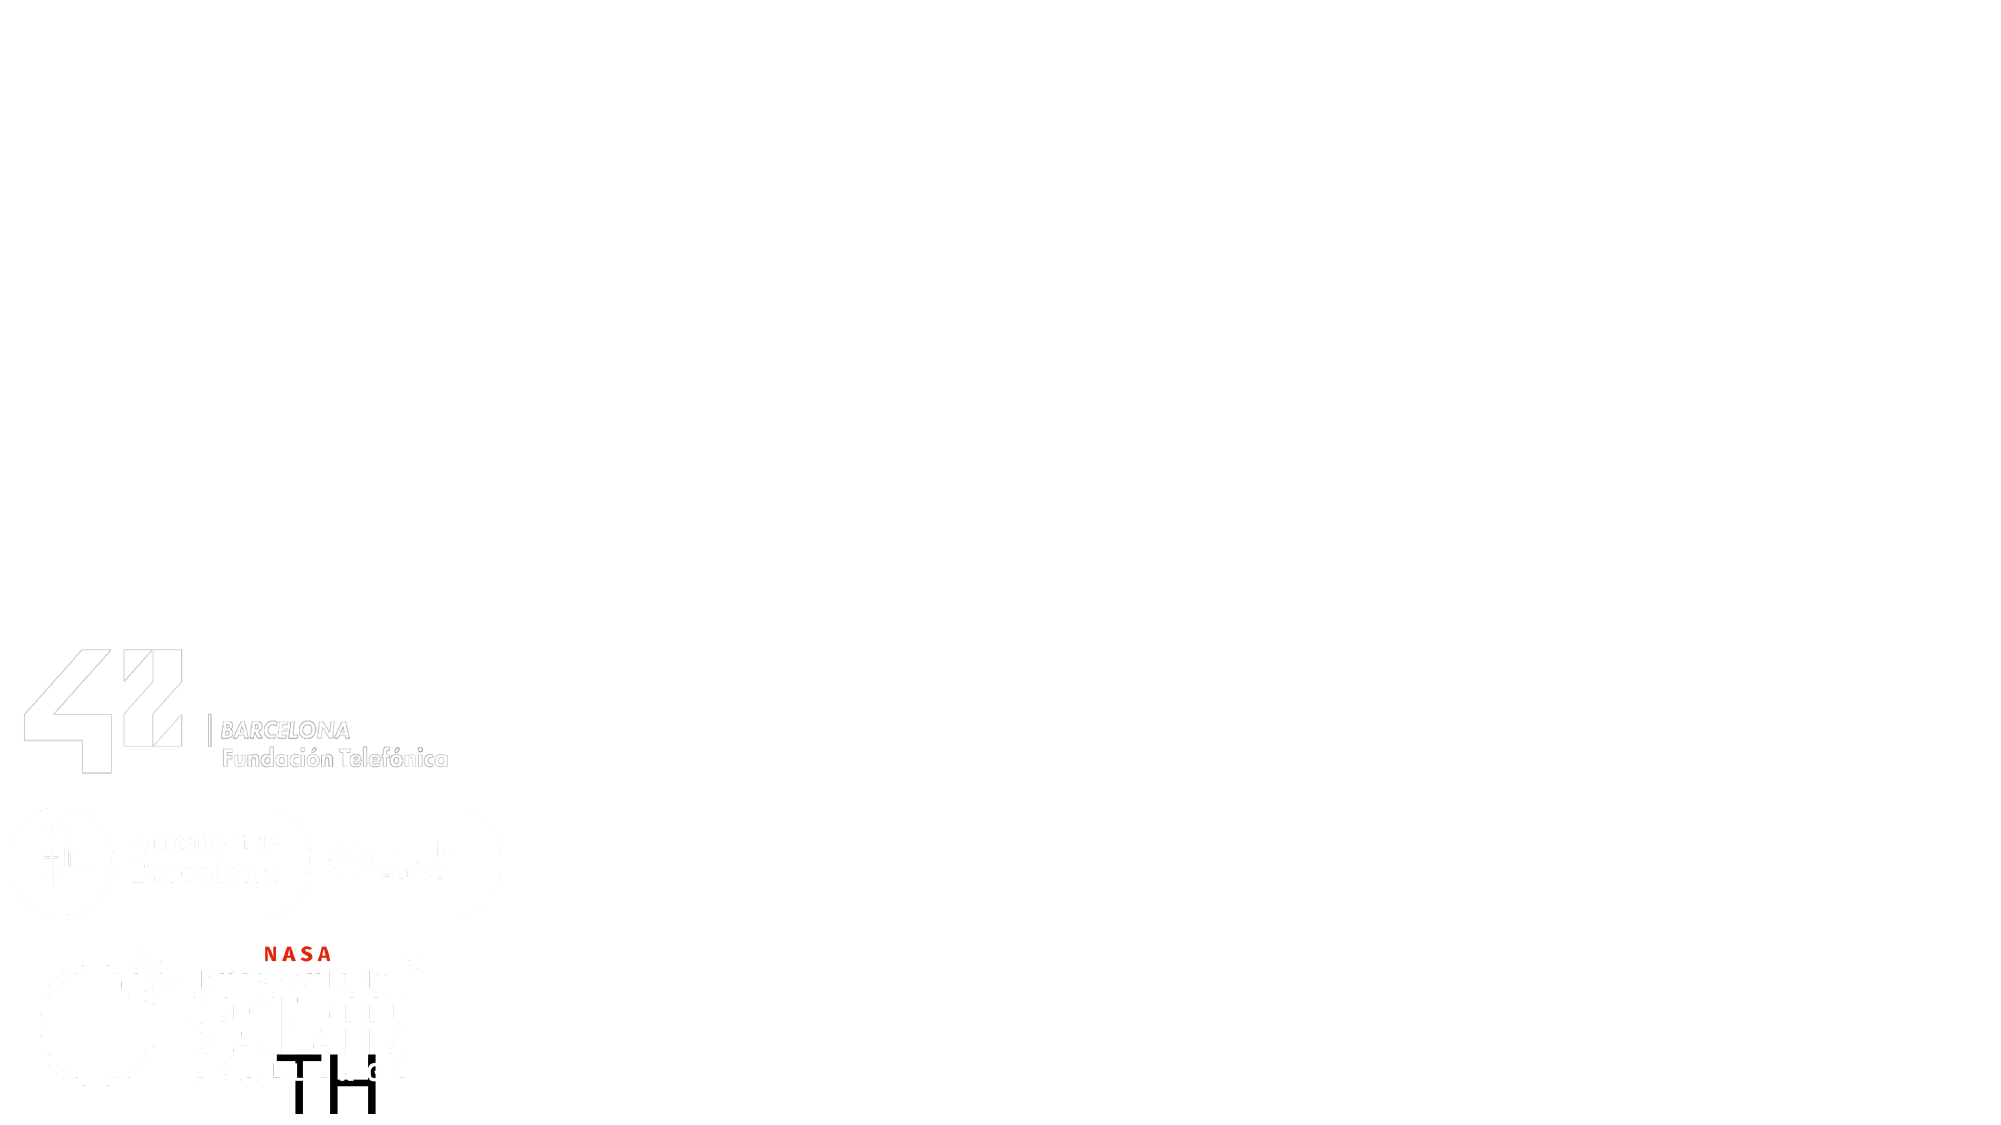

Inspire the next generation of explorers
Every big mission starts with a spark of curiosity
THANK YOU
TH
#